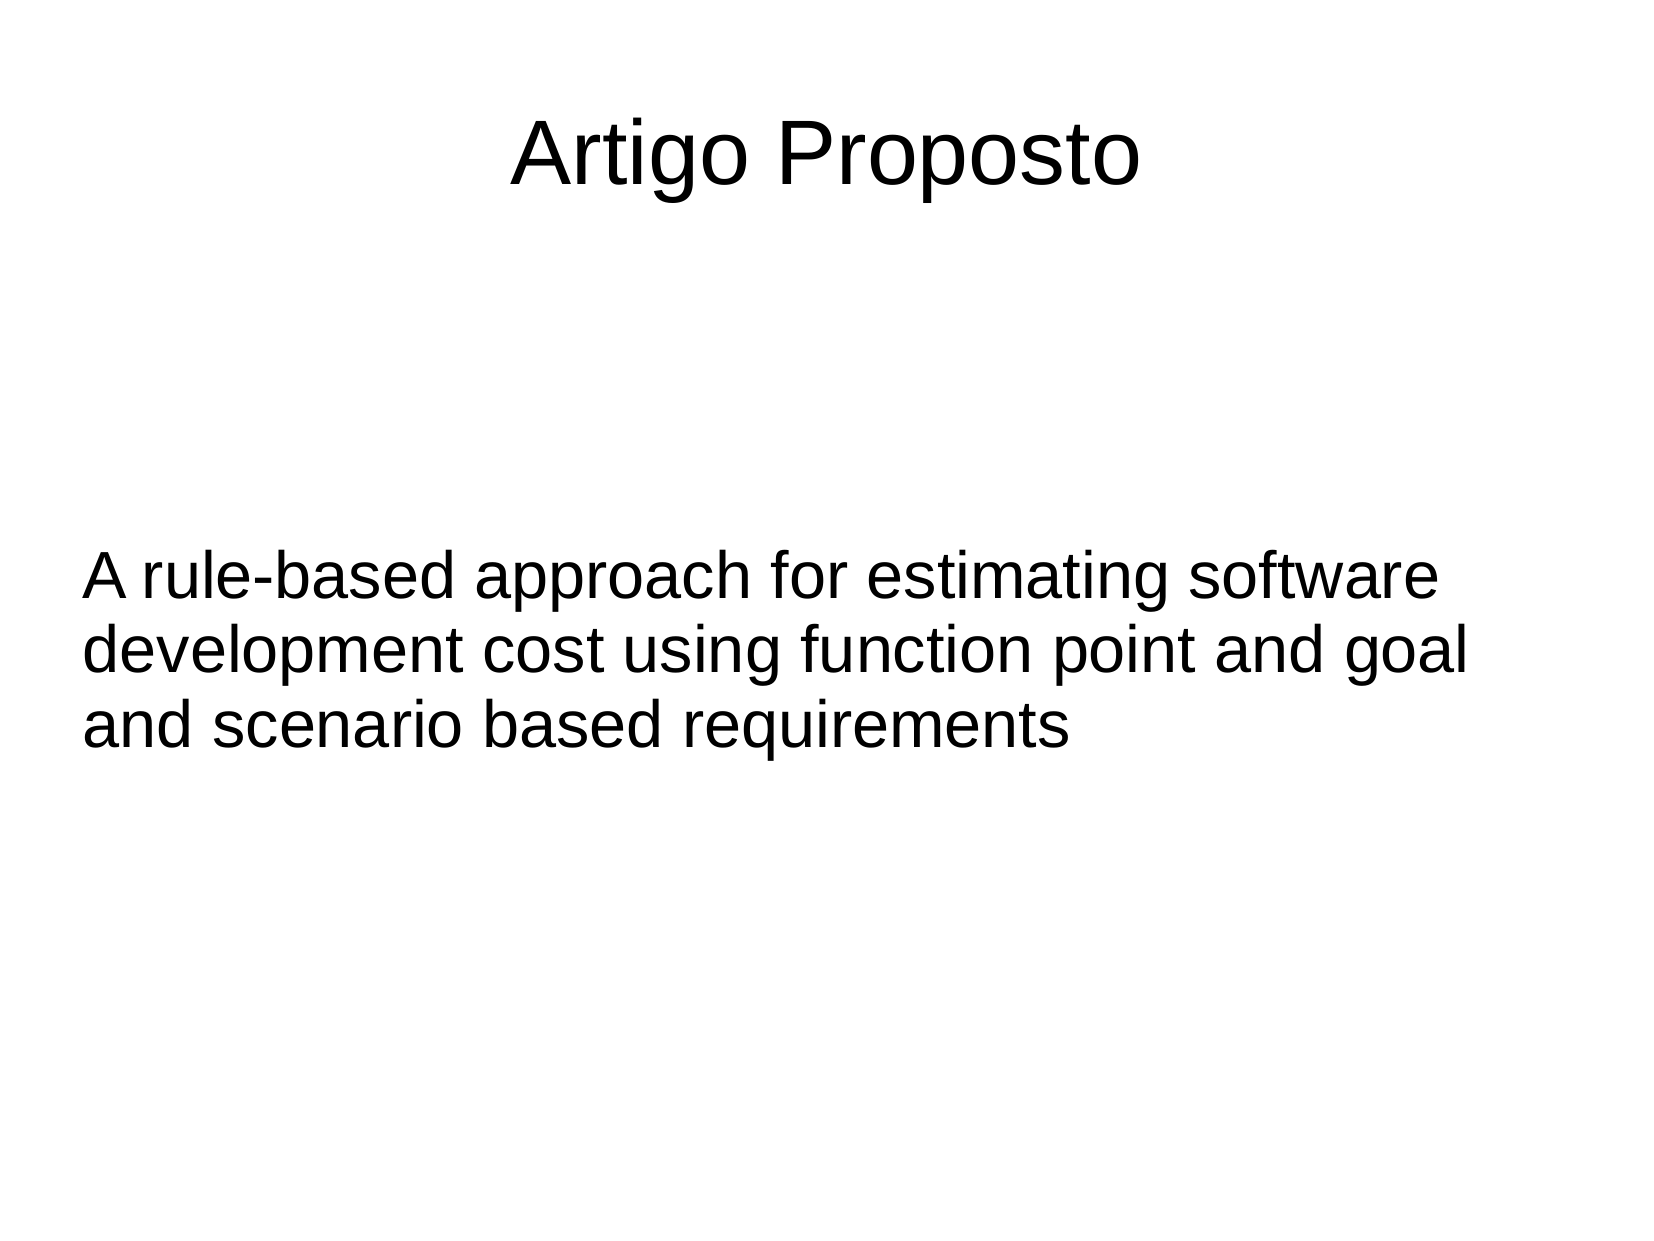

# Artigo Proposto
A rule-based approach for estimating software development cost using function point and goal
and scenario based requirements